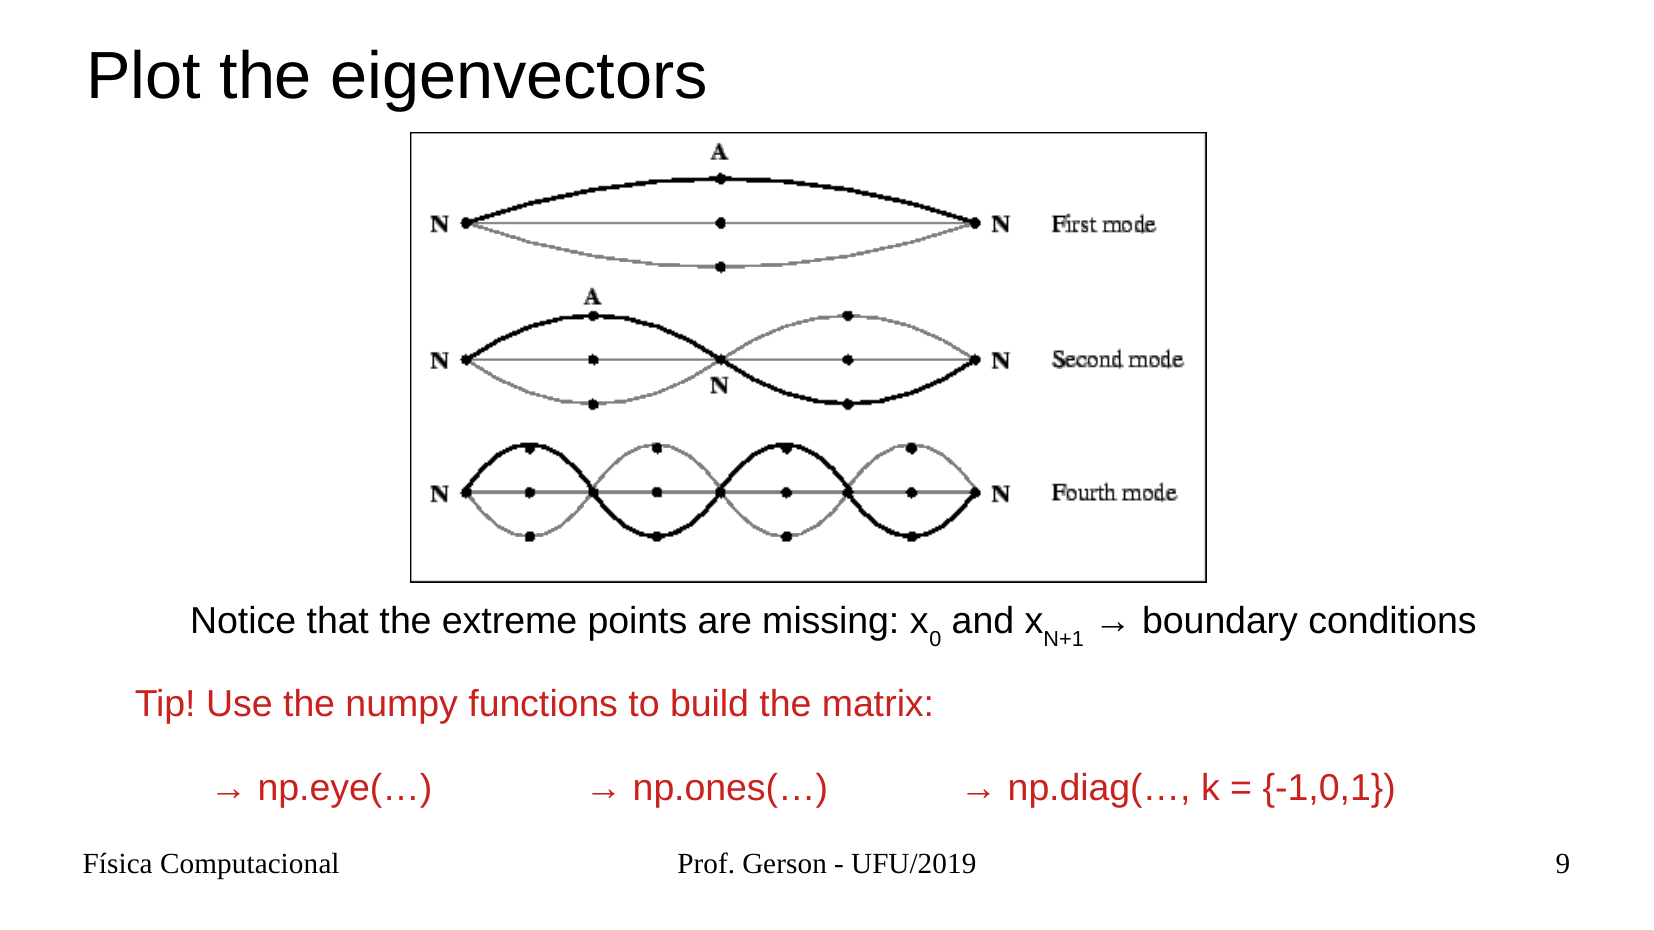

Plot the eigenvectors
Notice that the extreme points are missing: x0 and xN+1 → boundary conditions
Tip! Use the numpy functions to build the matrix:
	→ np.eye(…)			→ np.ones(…)		→ np.diag(…, k = {-1,0,1})
Física Computacional
Prof. Gerson - UFU/2019
9